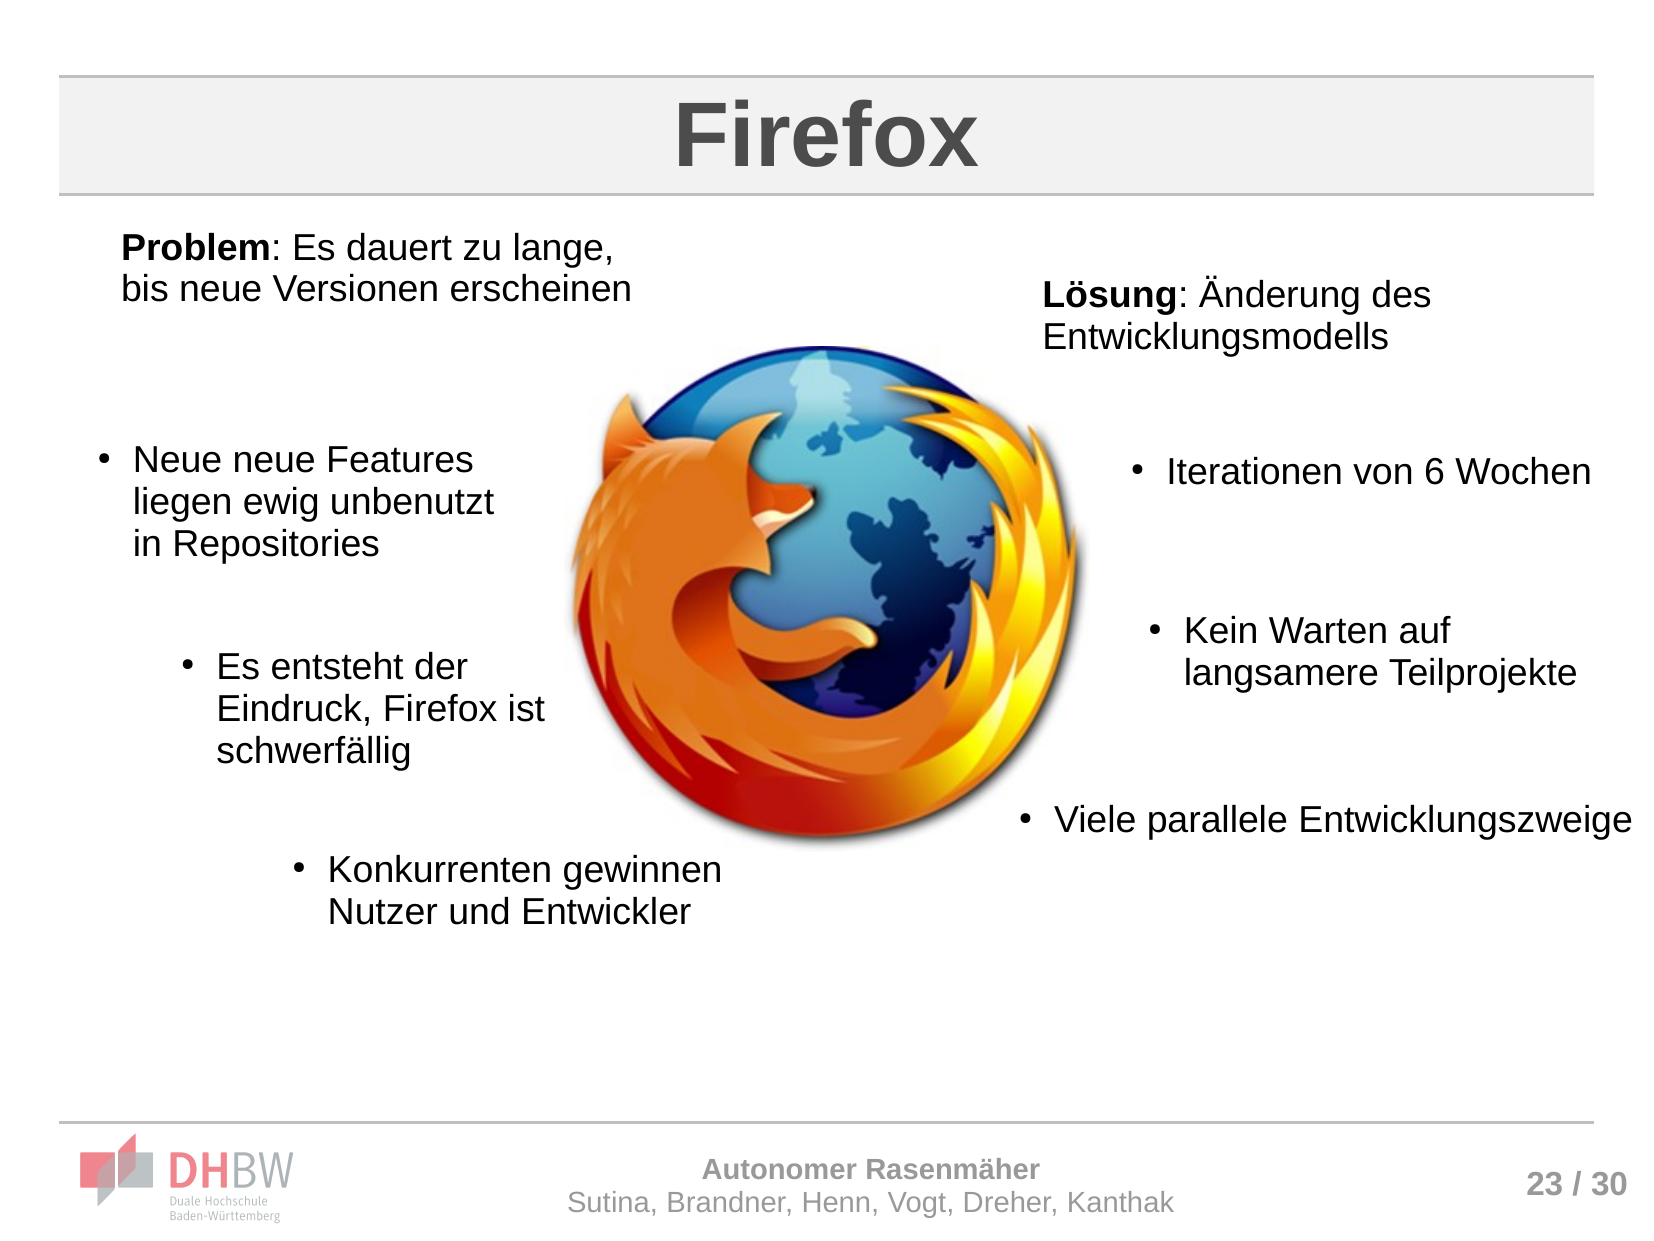

# Firefox
Problem: Es dauert zu lange,
bis neue Versionen erscheinen
Lösung: Änderung des
Entwicklungsmodells
Neue neue Features
liegen ewig unbenutzt
in Repositories
Iterationen von 6 Wochen
Kein Warten auf
langsamere Teilprojekte
Es entsteht der
Eindruck, Firefox ist
schwerfällig
Viele parallele Entwicklungszweige
Konkurrenten gewinnen
Nutzer und Entwickler